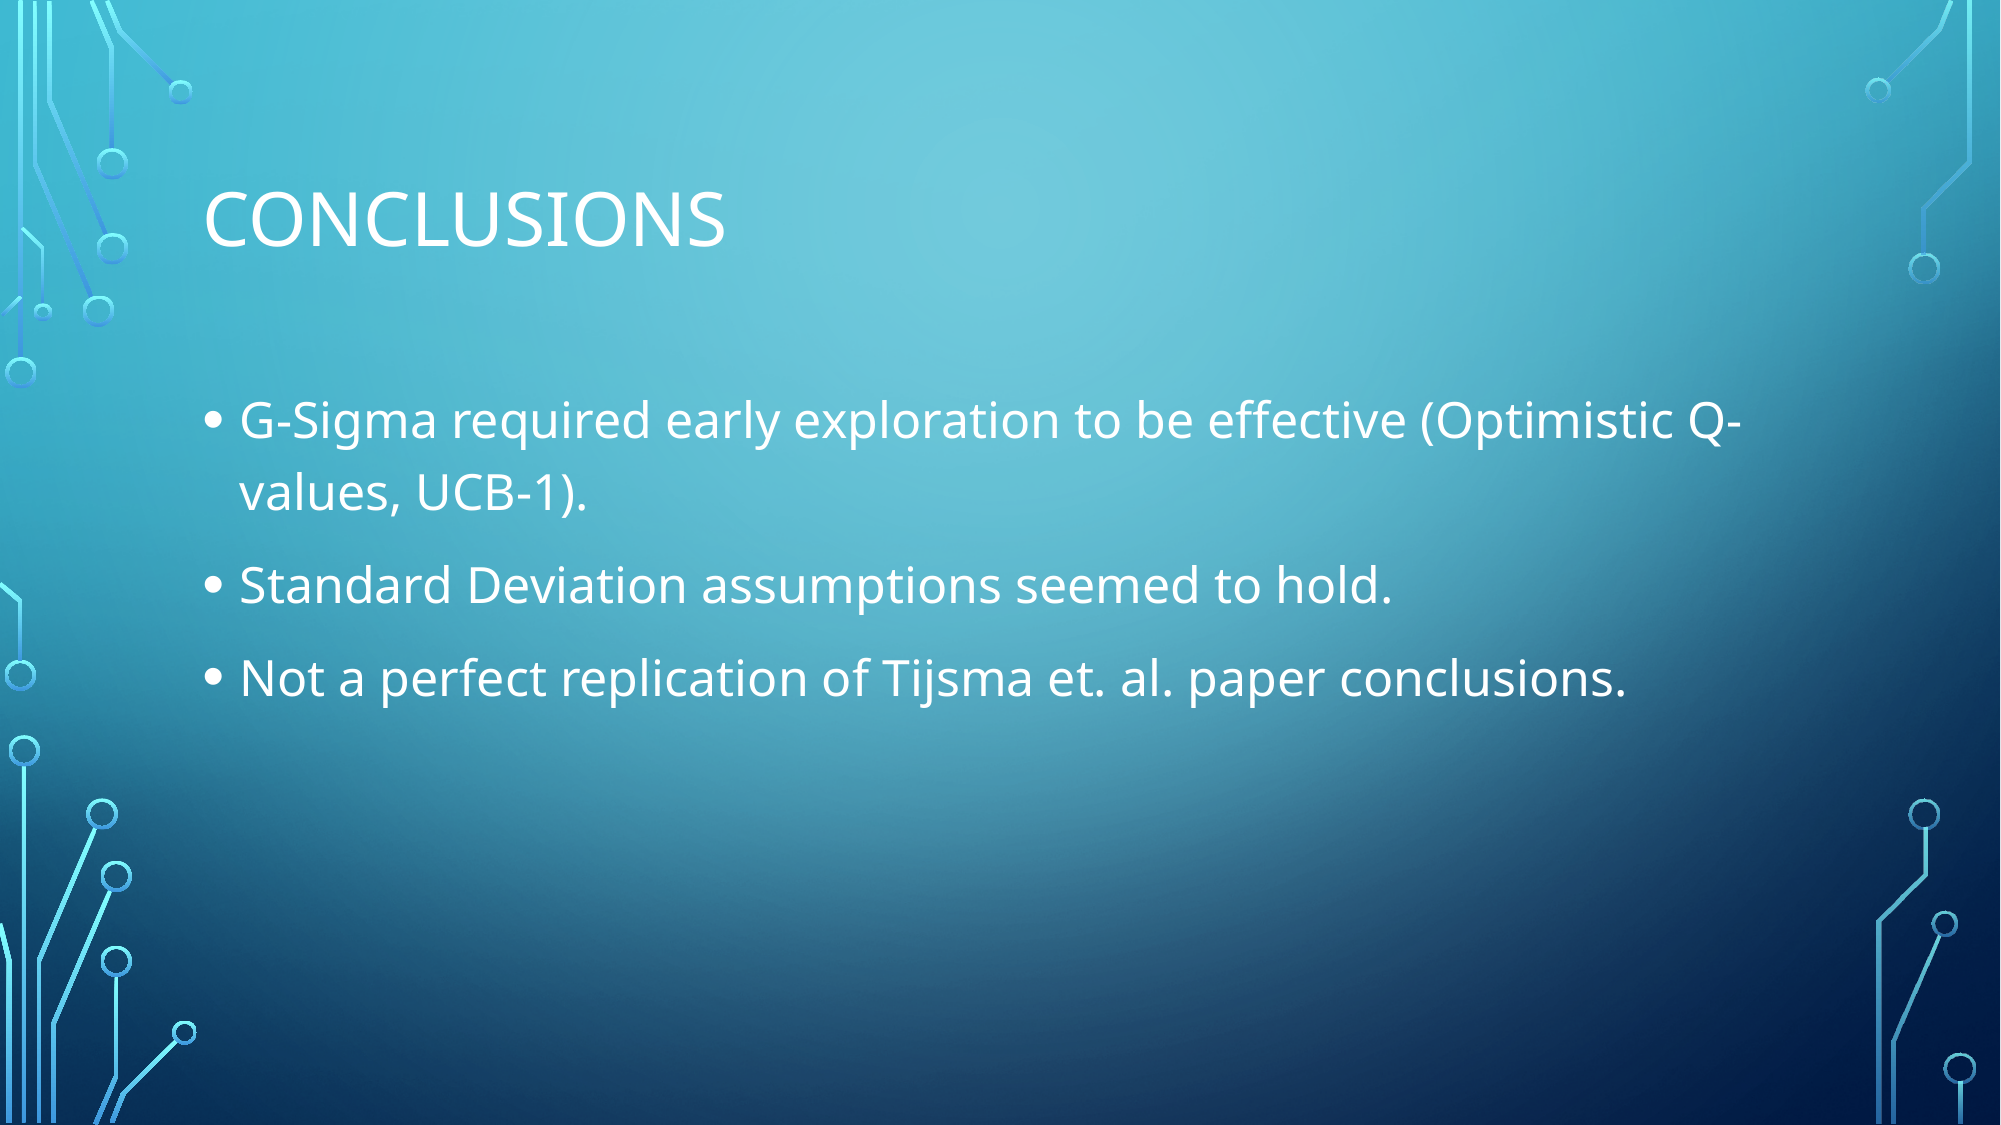

# Conclusions
G-Sigma required early exploration to be effective (Optimistic Q-values, UCB-1).
Standard Deviation assumptions seemed to hold.
Not a perfect replication of Tijsma et. al. paper conclusions.